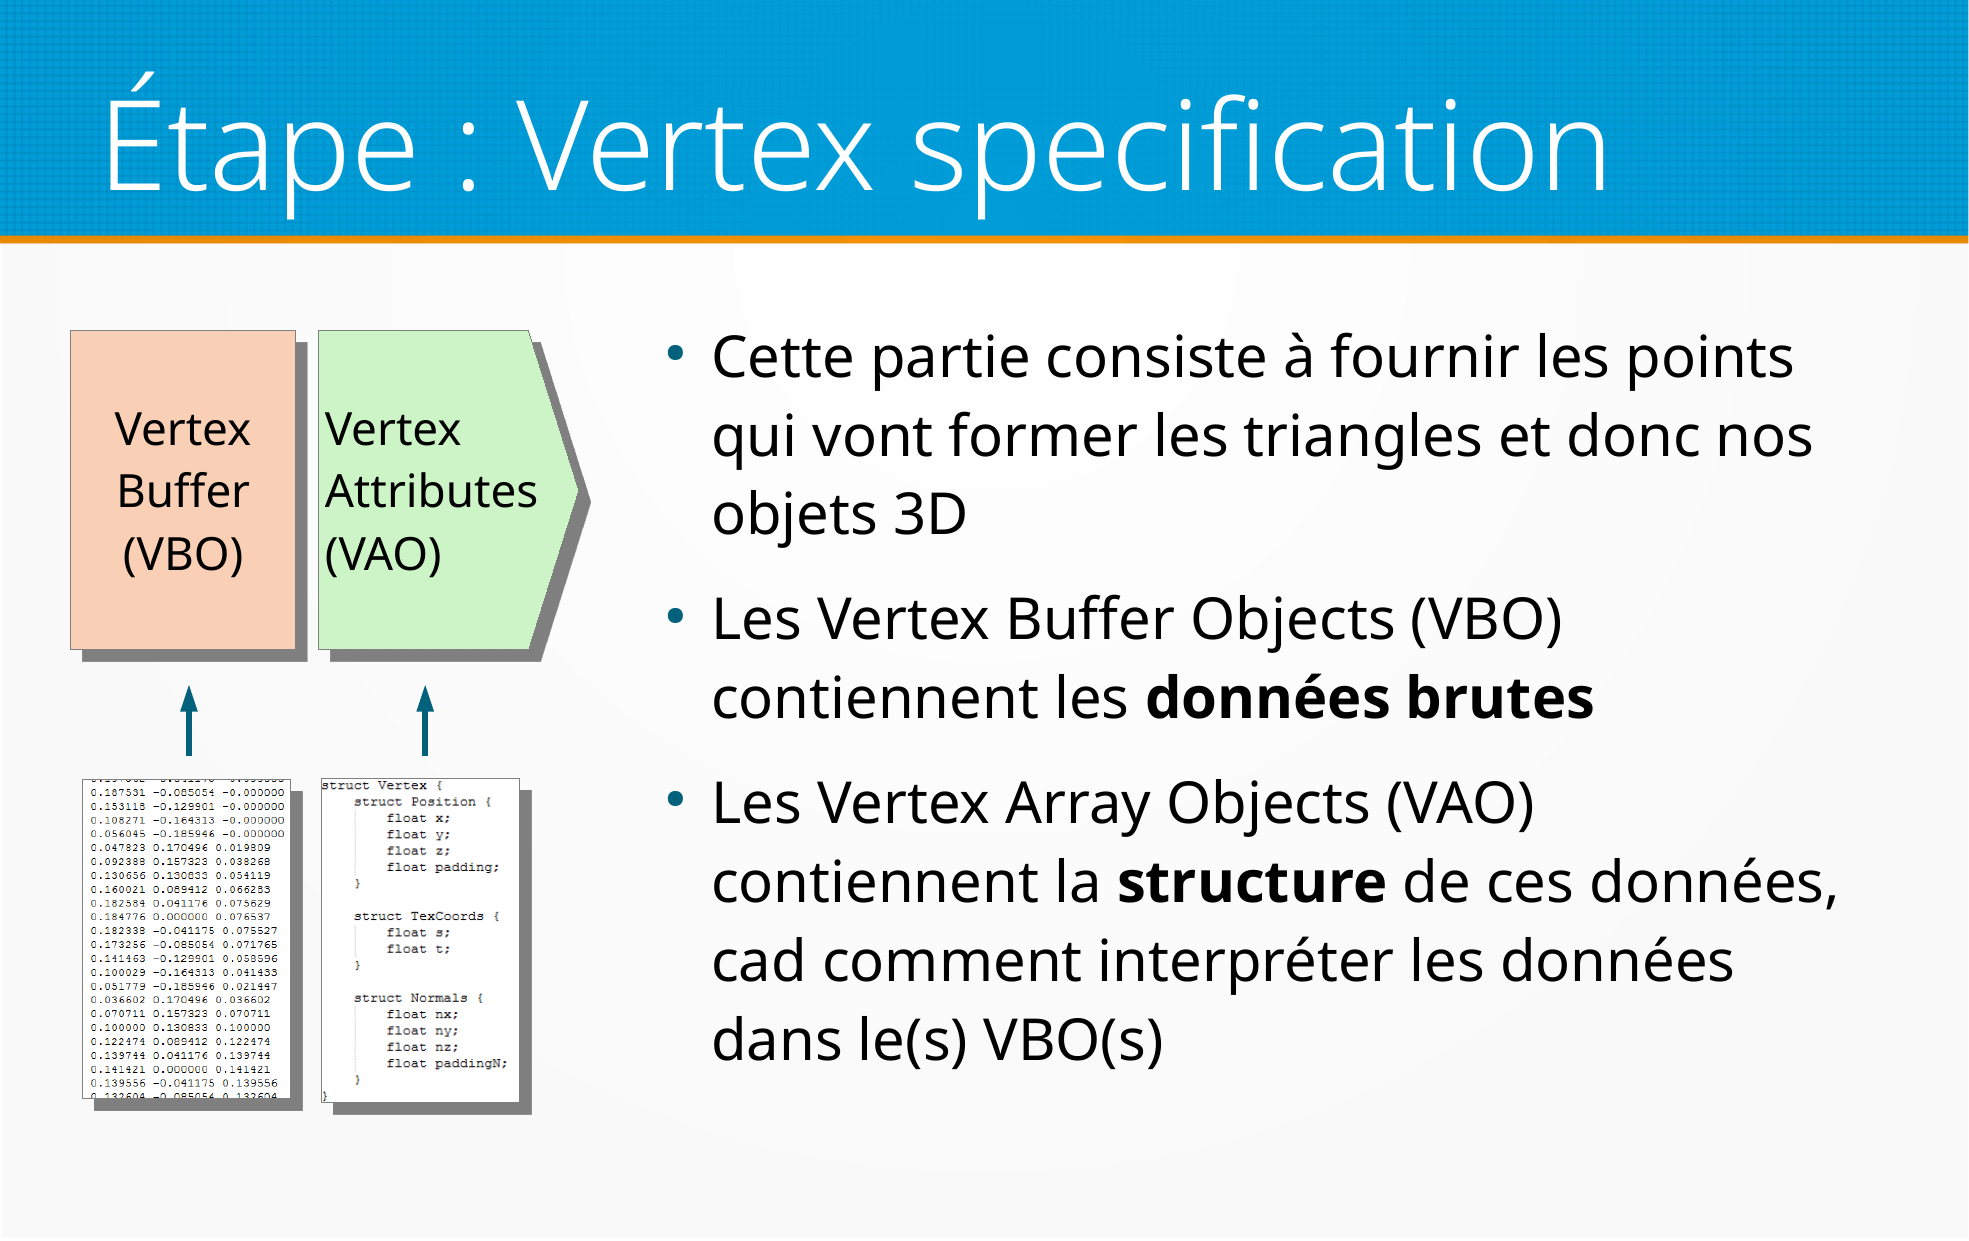

# Étape : Vertex specification
Cette partie consiste à fournir les points qui vont former les triangles et donc nos objets 3D
Les Vertex Buffer Objects (VBO) contiennent les données brutes
Les Vertex Array Objects (VAO) contiennent la structure de ces données, cad comment interpréter les données dans le(s) VBO(s)
Vertex
Buffer
(VBO)
Vertex
Attributes
(VAO)